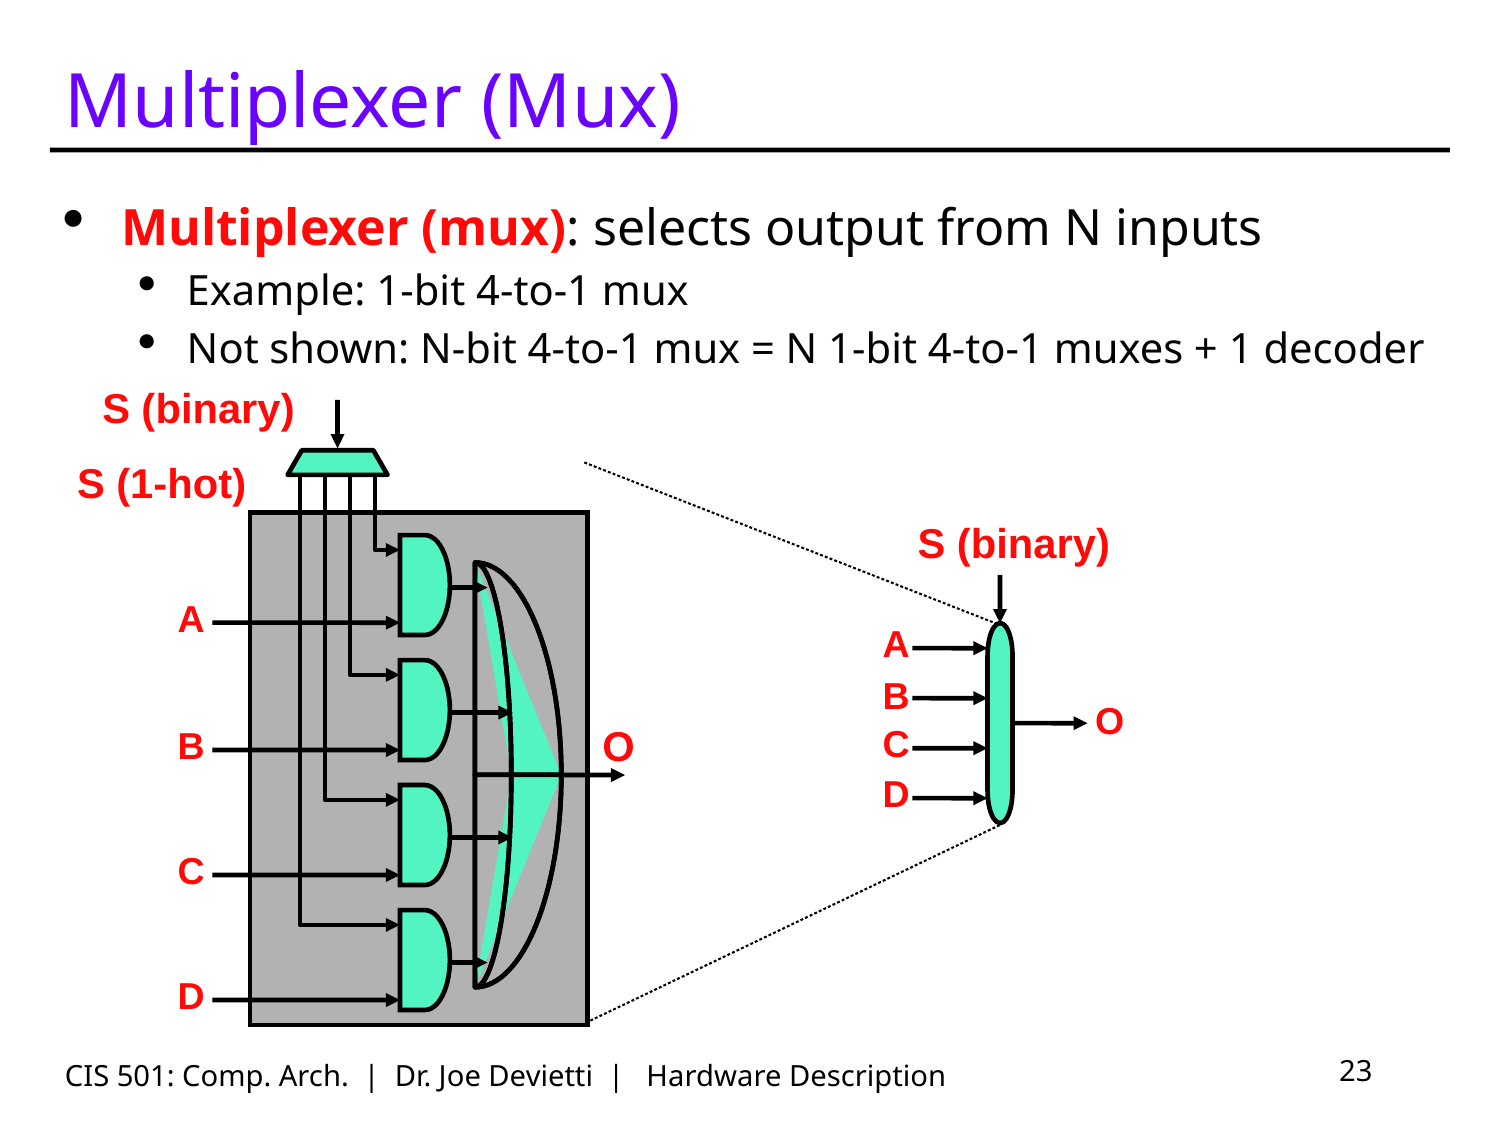

Multiplexer (Mux)
Multiplexer (mux): selects output from N inputs
Example: 1-bit 4-to-1 mux
Not shown: N-bit 4-to-1 mux = N 1-bit 4-to-1 muxes + 1 decoder
S (binary)
S (1-hot)
S (binary)
A
A
B
O
O
C
B
D
C
D
CIS 501: Comp. Arch. | Dr. Joe Devietti | Hardware Description